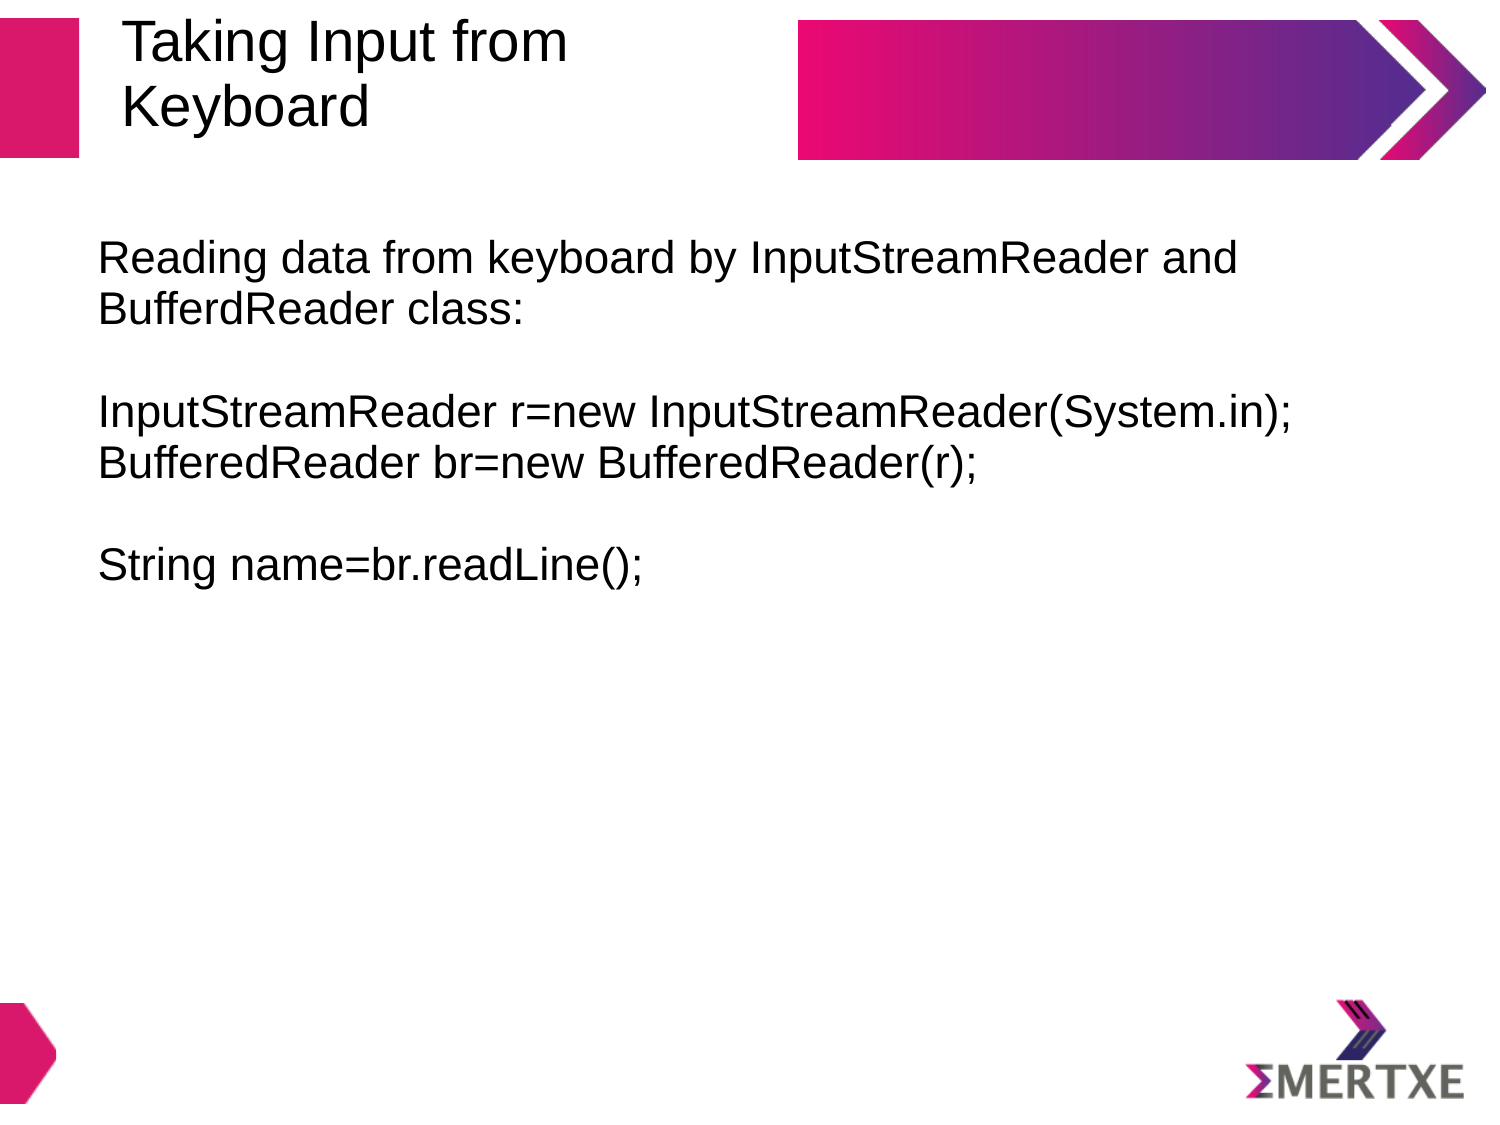

Taking Input from Keyboard
Reading data from keyboard by InputStreamReader and BufferdReader class:
InputStreamReader r=new InputStreamReader(System.in);
BufferedReader br=new BufferedReader(r);
String name=br.readLine();